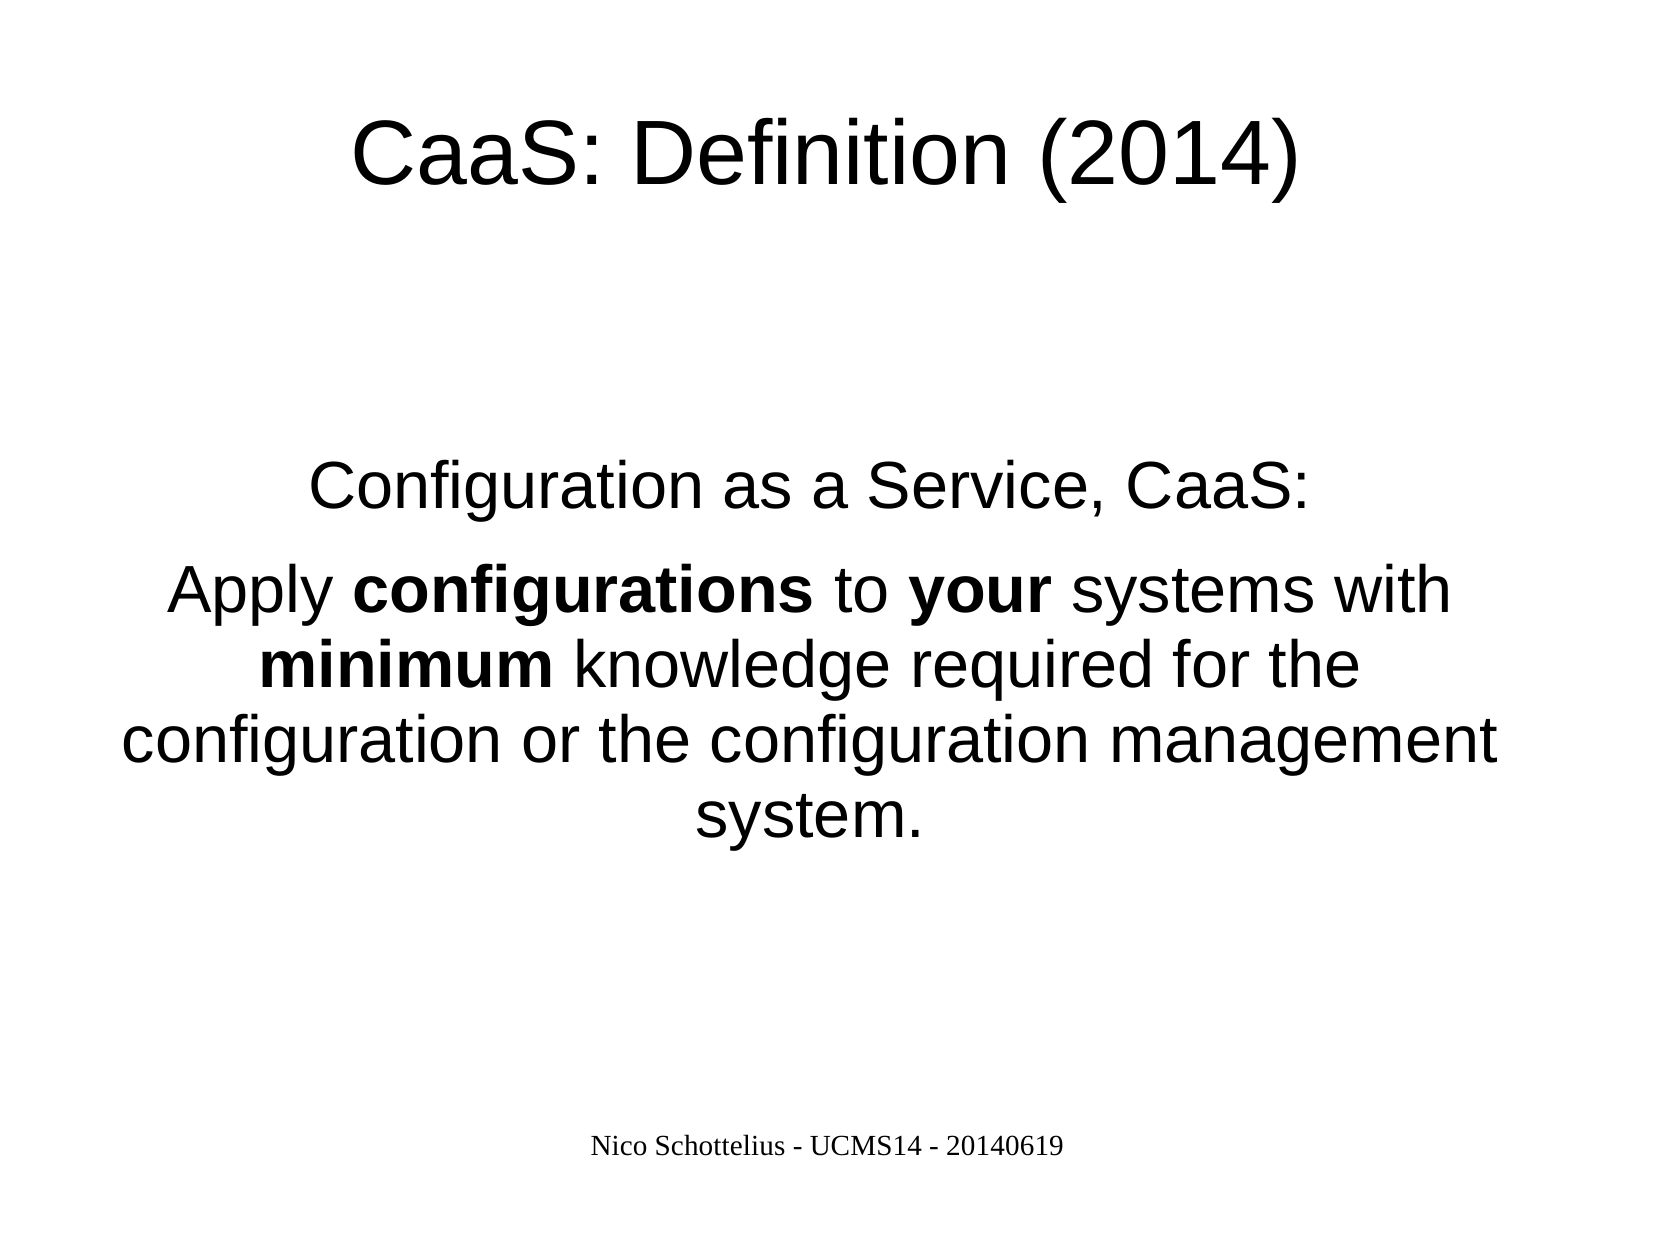

# CaaS: Definition (2014)
Configuration as a Service, CaaS:
Apply configurations to your systems with minimum knowledge required for the configuration or the configuration management system.
Nico Schottelius - UCMS14 - 20140619